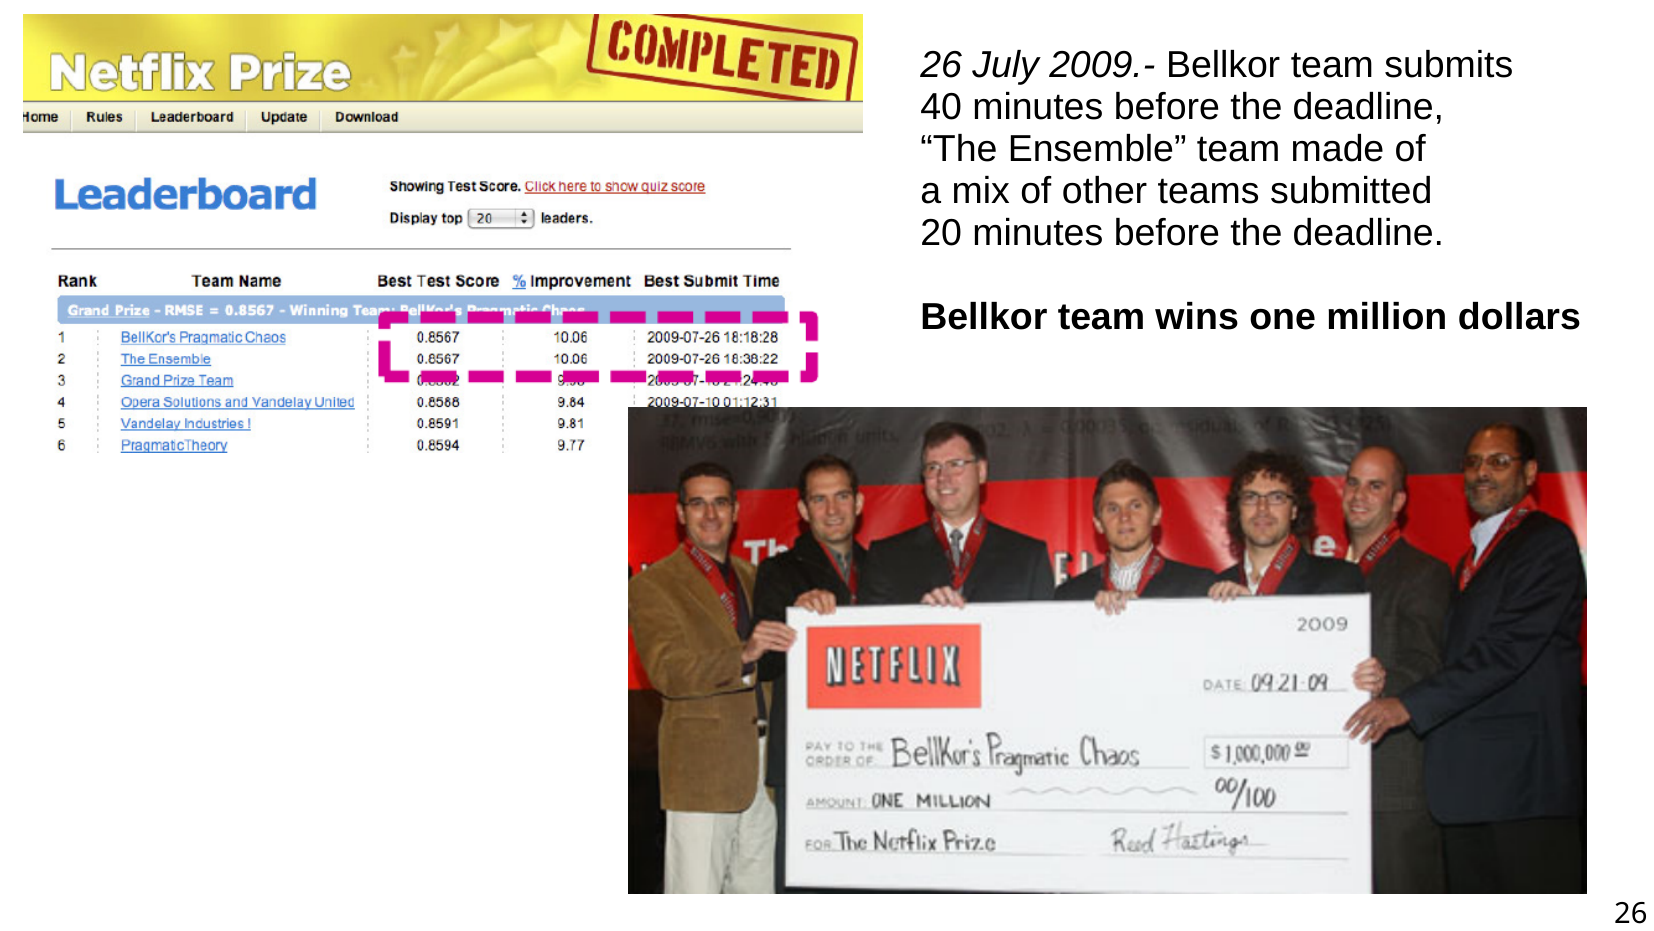

26 July 2009.- Bellkor team submits
40 minutes before the deadline,
“The Ensemble” team made of
a mix of other teams submitted
20 minutes before the deadline.
Bellkor team wins one million dollars
26